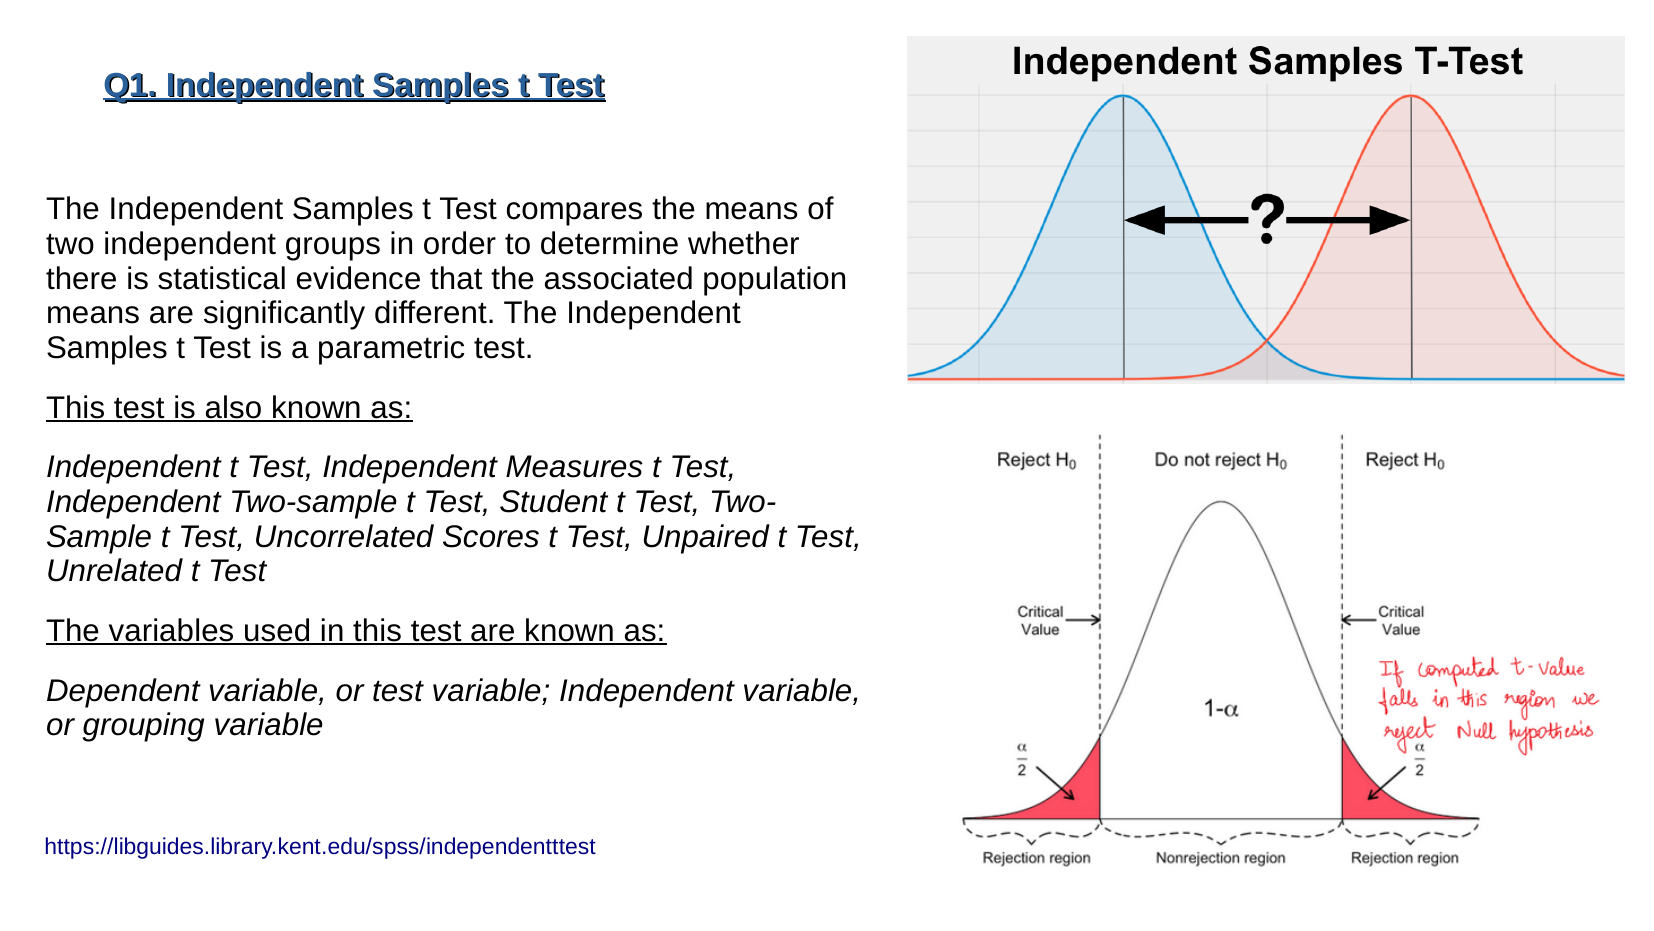

Q1. Independent Samples t Test
The Independent Samples t Test compares the means of two independent groups in order to determine whether there is statistical evidence that the associated population means are significantly different. The Independent Samples t Test is a parametric test.
This test is also known as:
Independent t Test, Independent Measures t Test, Independent Two-sample t Test, Student t Test, Two-Sample t Test, Uncorrelated Scores t Test, Unpaired t Test, Unrelated t Test
The variables used in this test are known as:
Dependent variable, or test variable; Independent variable, or grouping variable
https://libguides.library.kent.edu/spss/independentttest